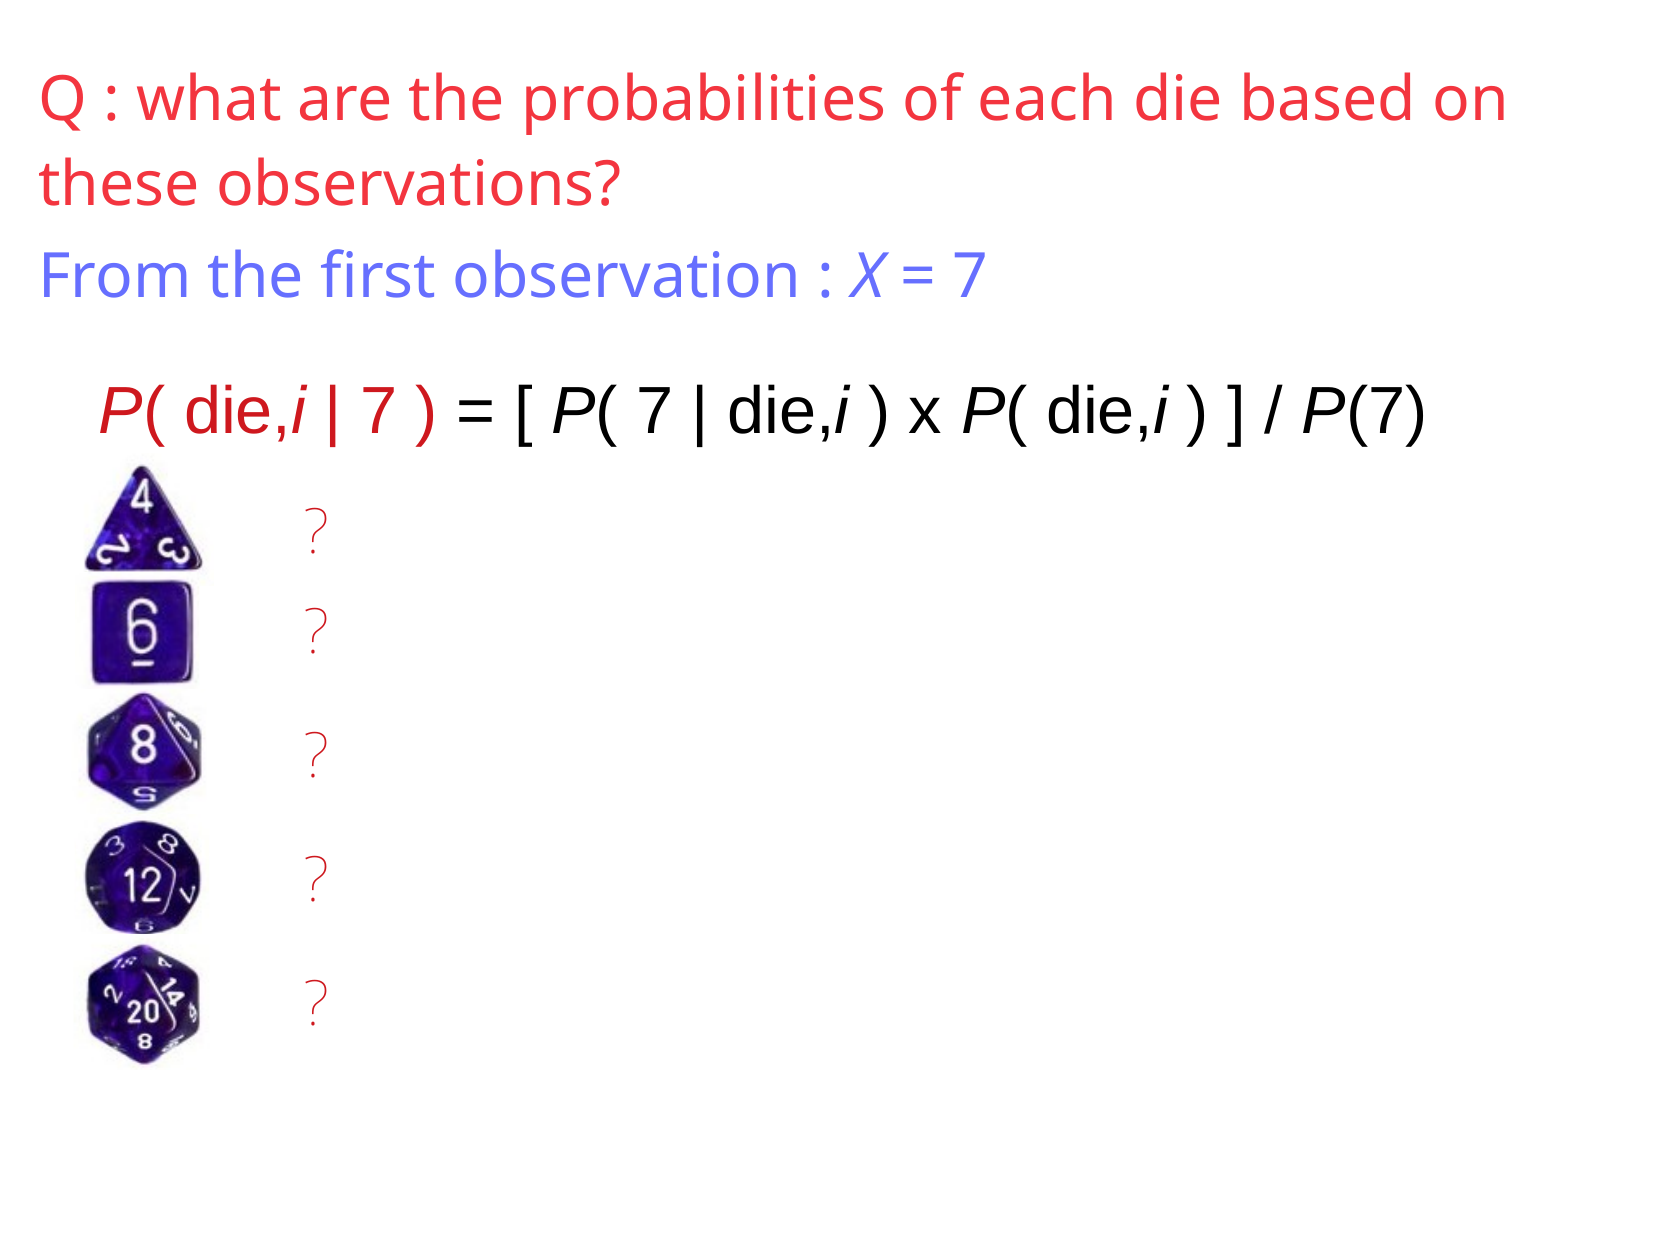

Q : what are the probabilities of each die based on these observations?
From the first observation : X = 7
P( die,i | 7 ) = [ P( 7 | die,i ) x P( die,i ) ] / P(7)
?
?
?
?
?